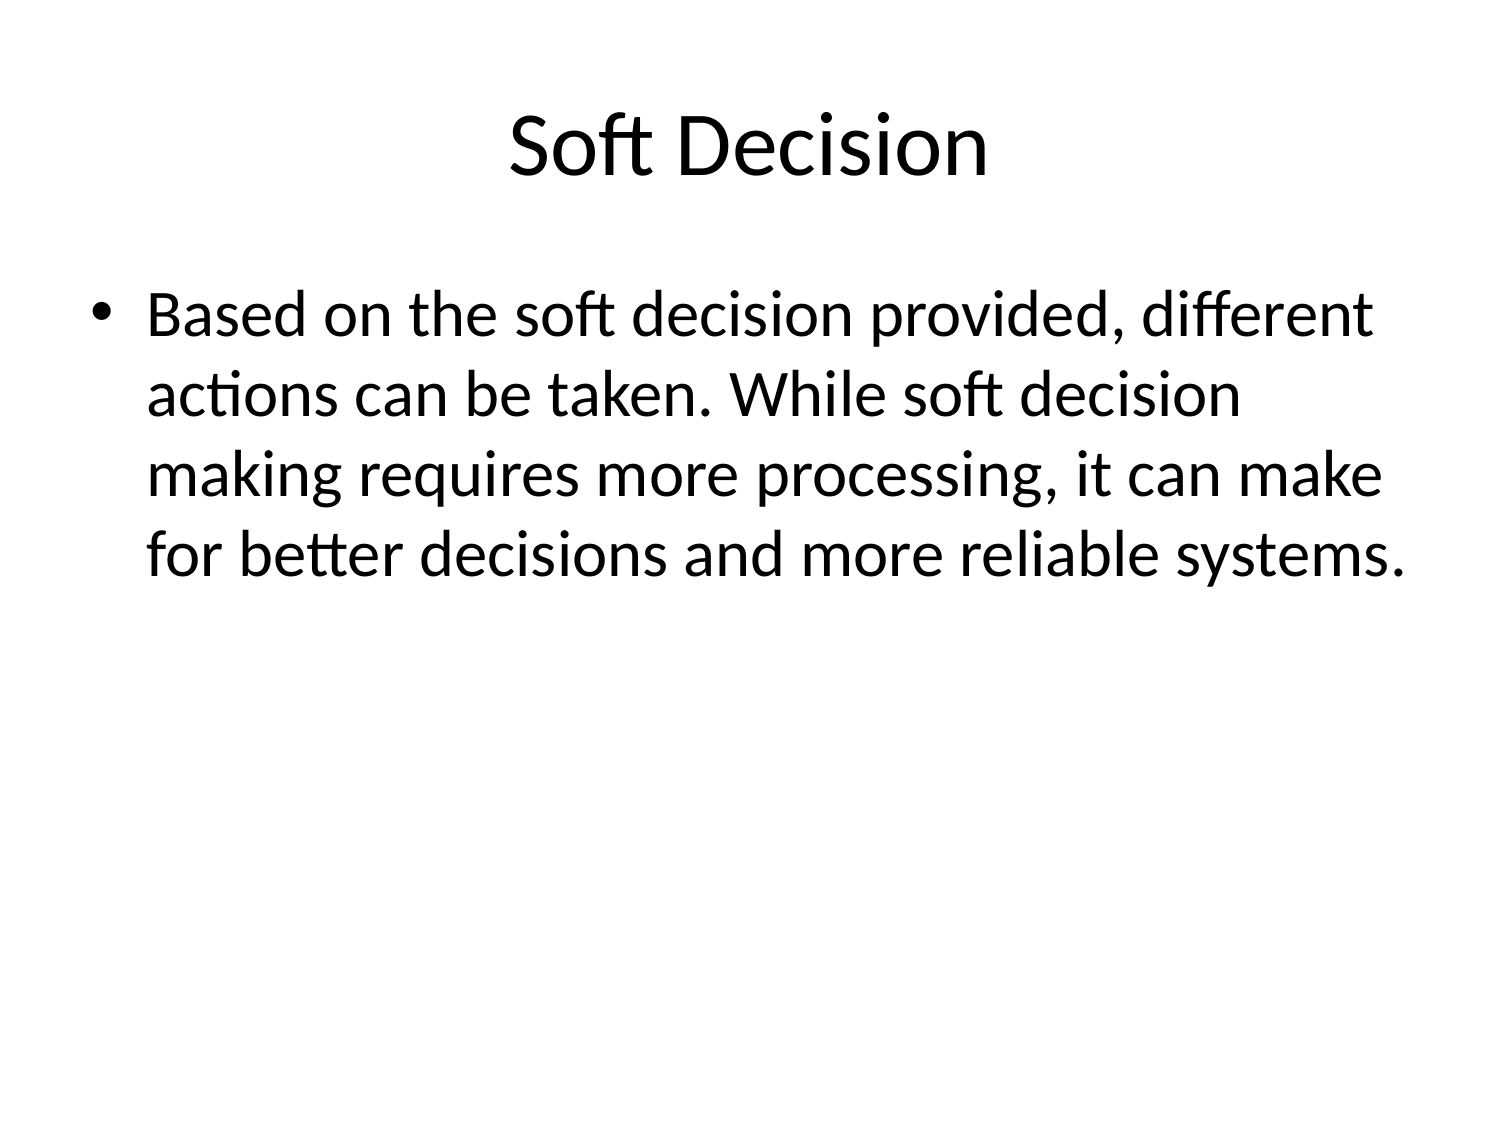

# Soft Decision
Based on the soft decision provided, different actions can be taken. While soft decision making requires more processing, it can make for better decisions and more reliable systems.